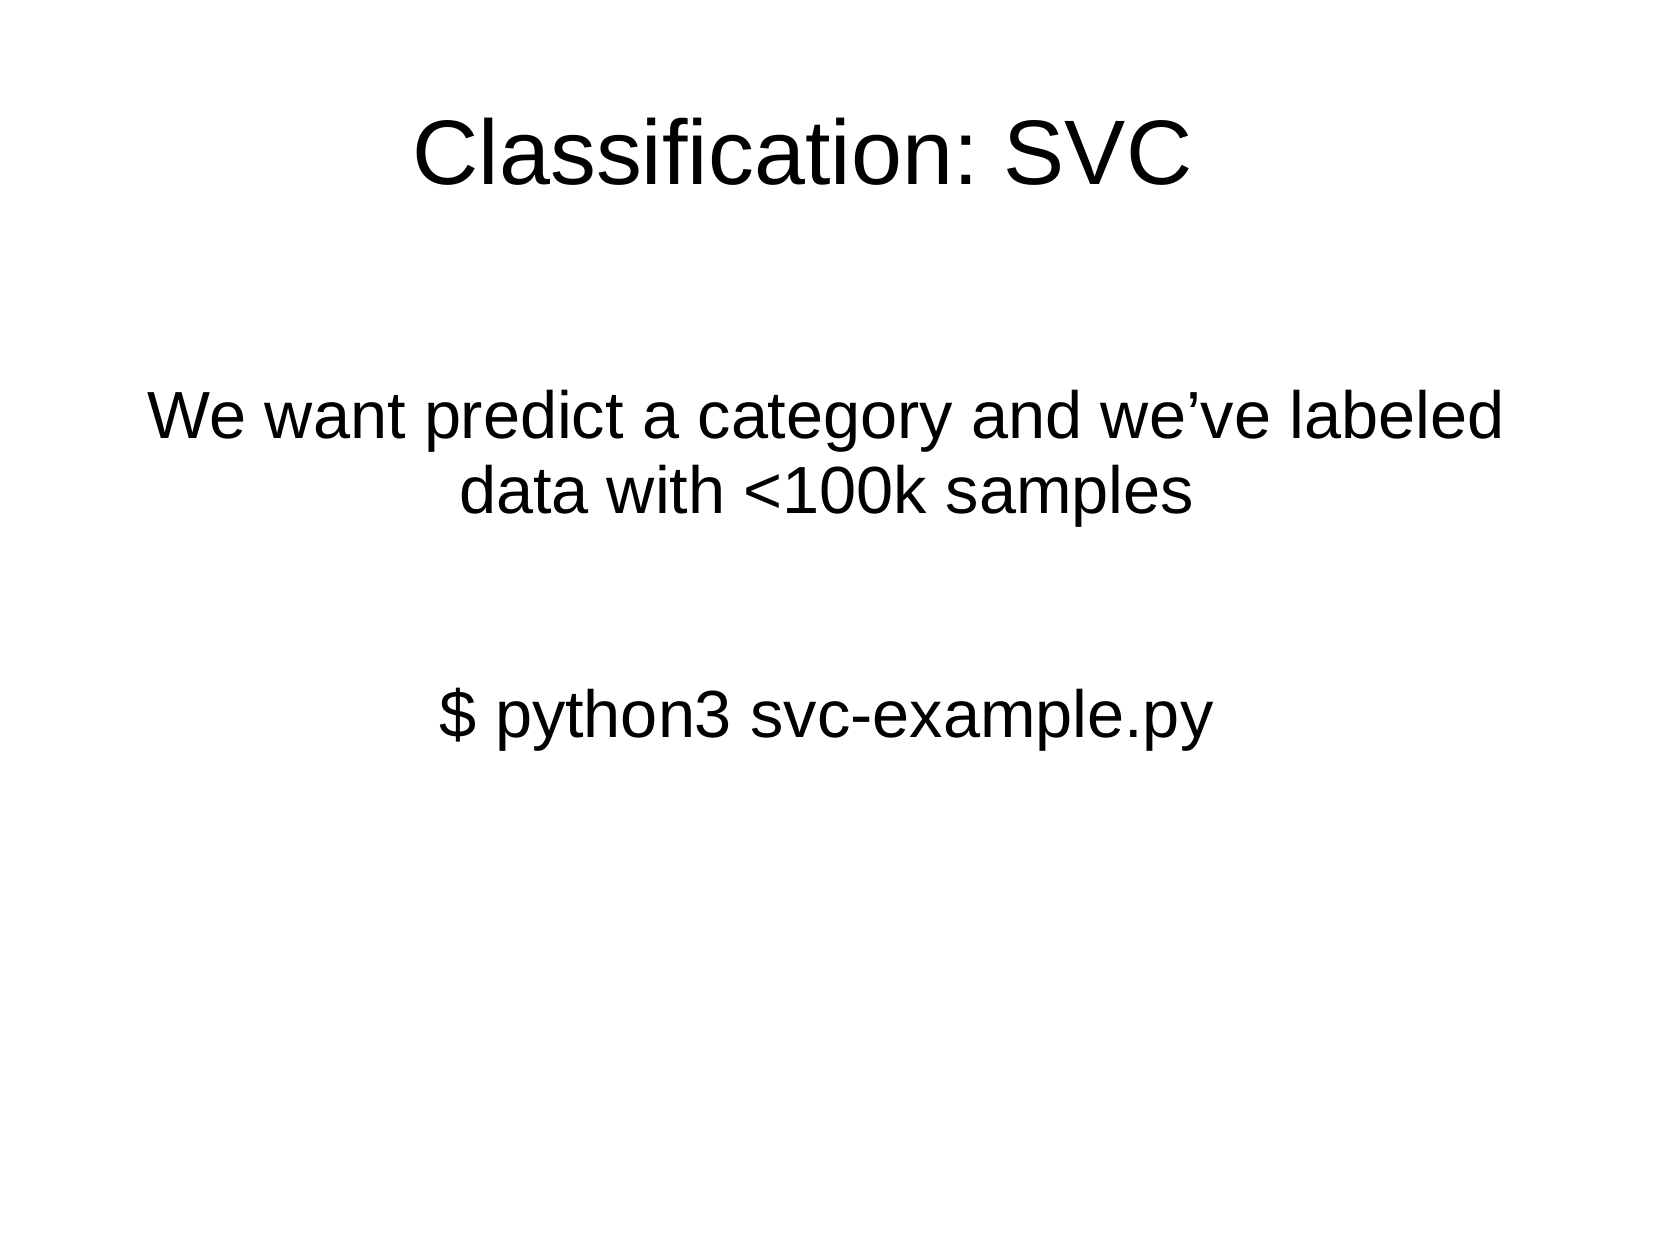

# Classification: SVC
We want predict a category and we’ve labeled data with <100k samples
$ python3 svc-example.py